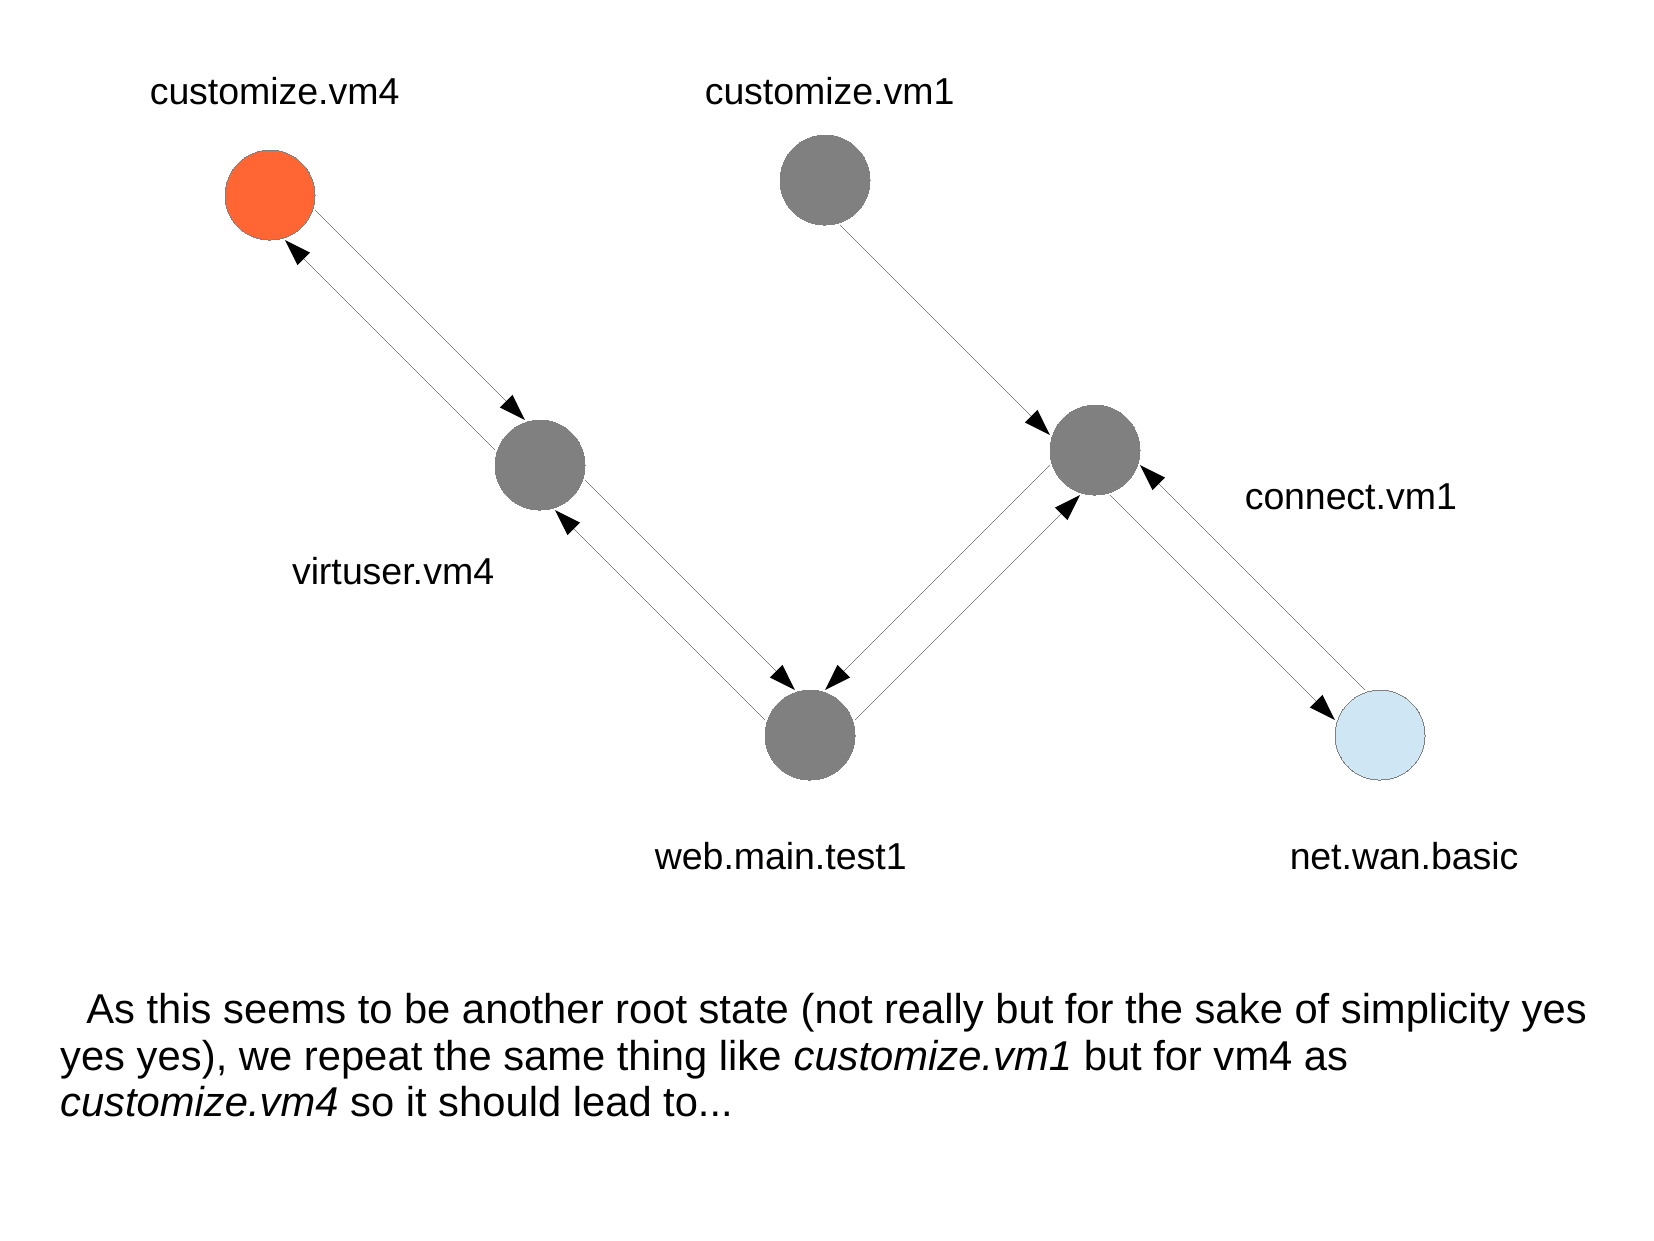

customize.vm4
customize.vm1
connect.vm1
virtuser.vm4
web.main.test1
net.wan.basic
 As this seems to be another root state (not really but for the sake of simplicity yes yes yes), we repeat the same thing like customize.vm1 but for vm4 as customize.vm4 so it should lead to...